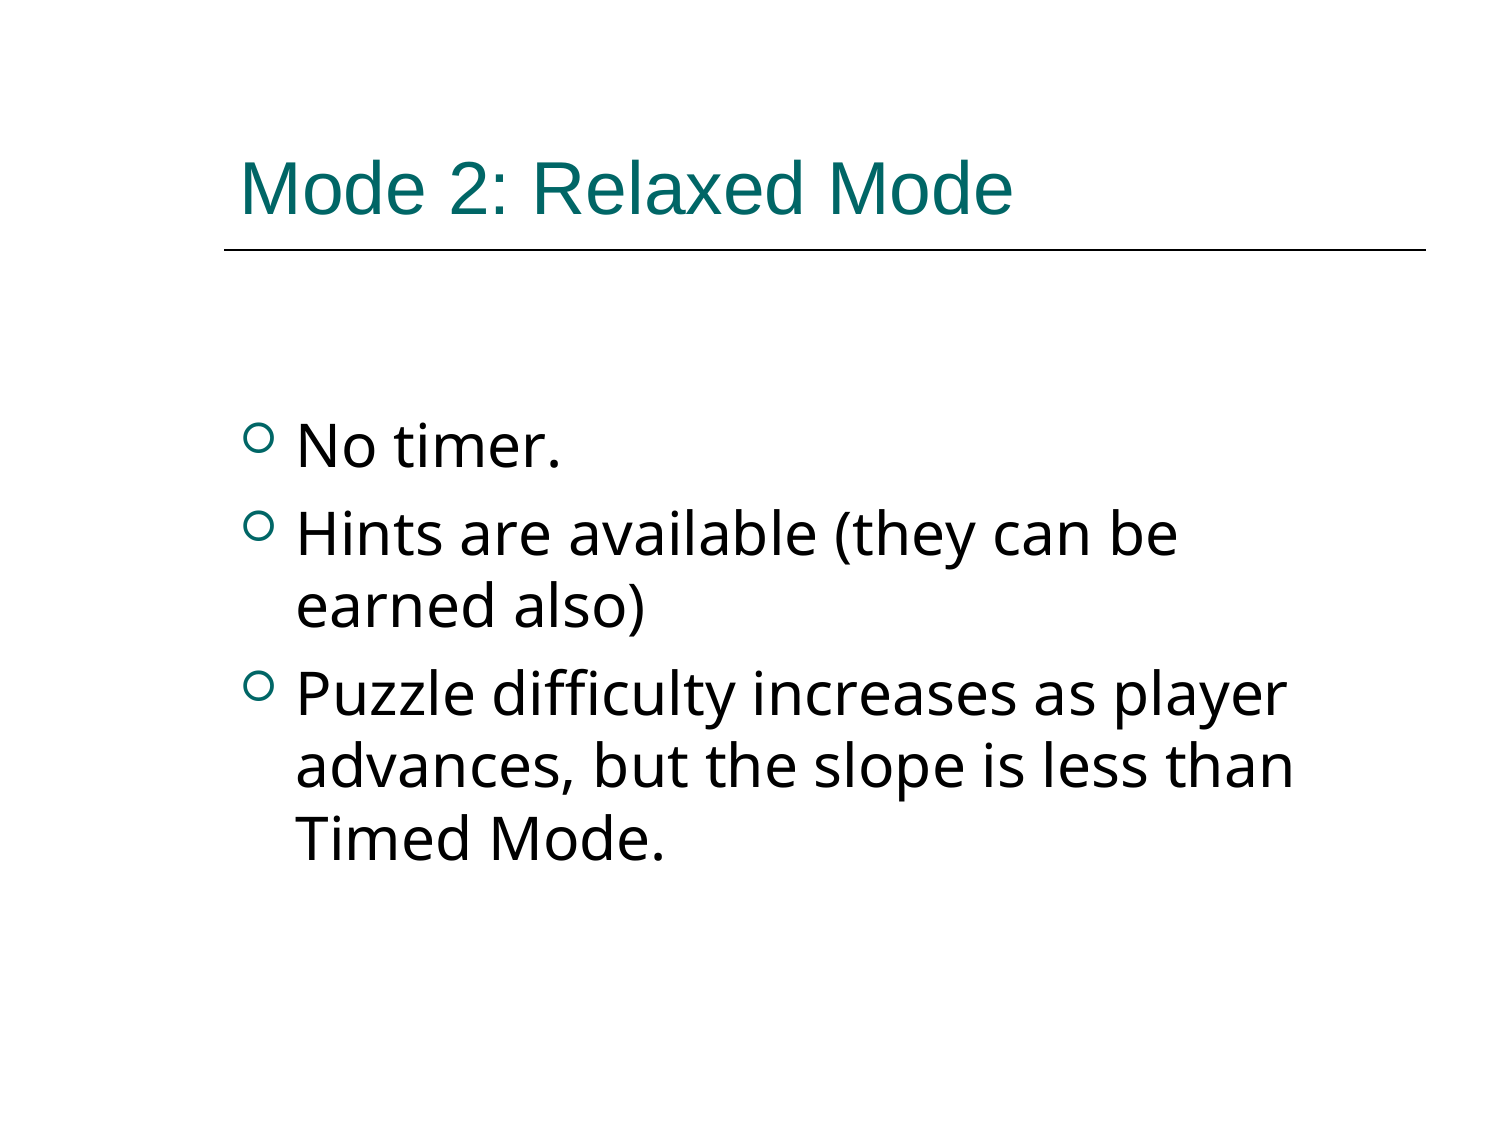

Mode 2: Relaxed Mode
No timer.
Hints are available (they can be earned also)
Puzzle difficulty increases as player advances, but the slope is less than Timed Mode.